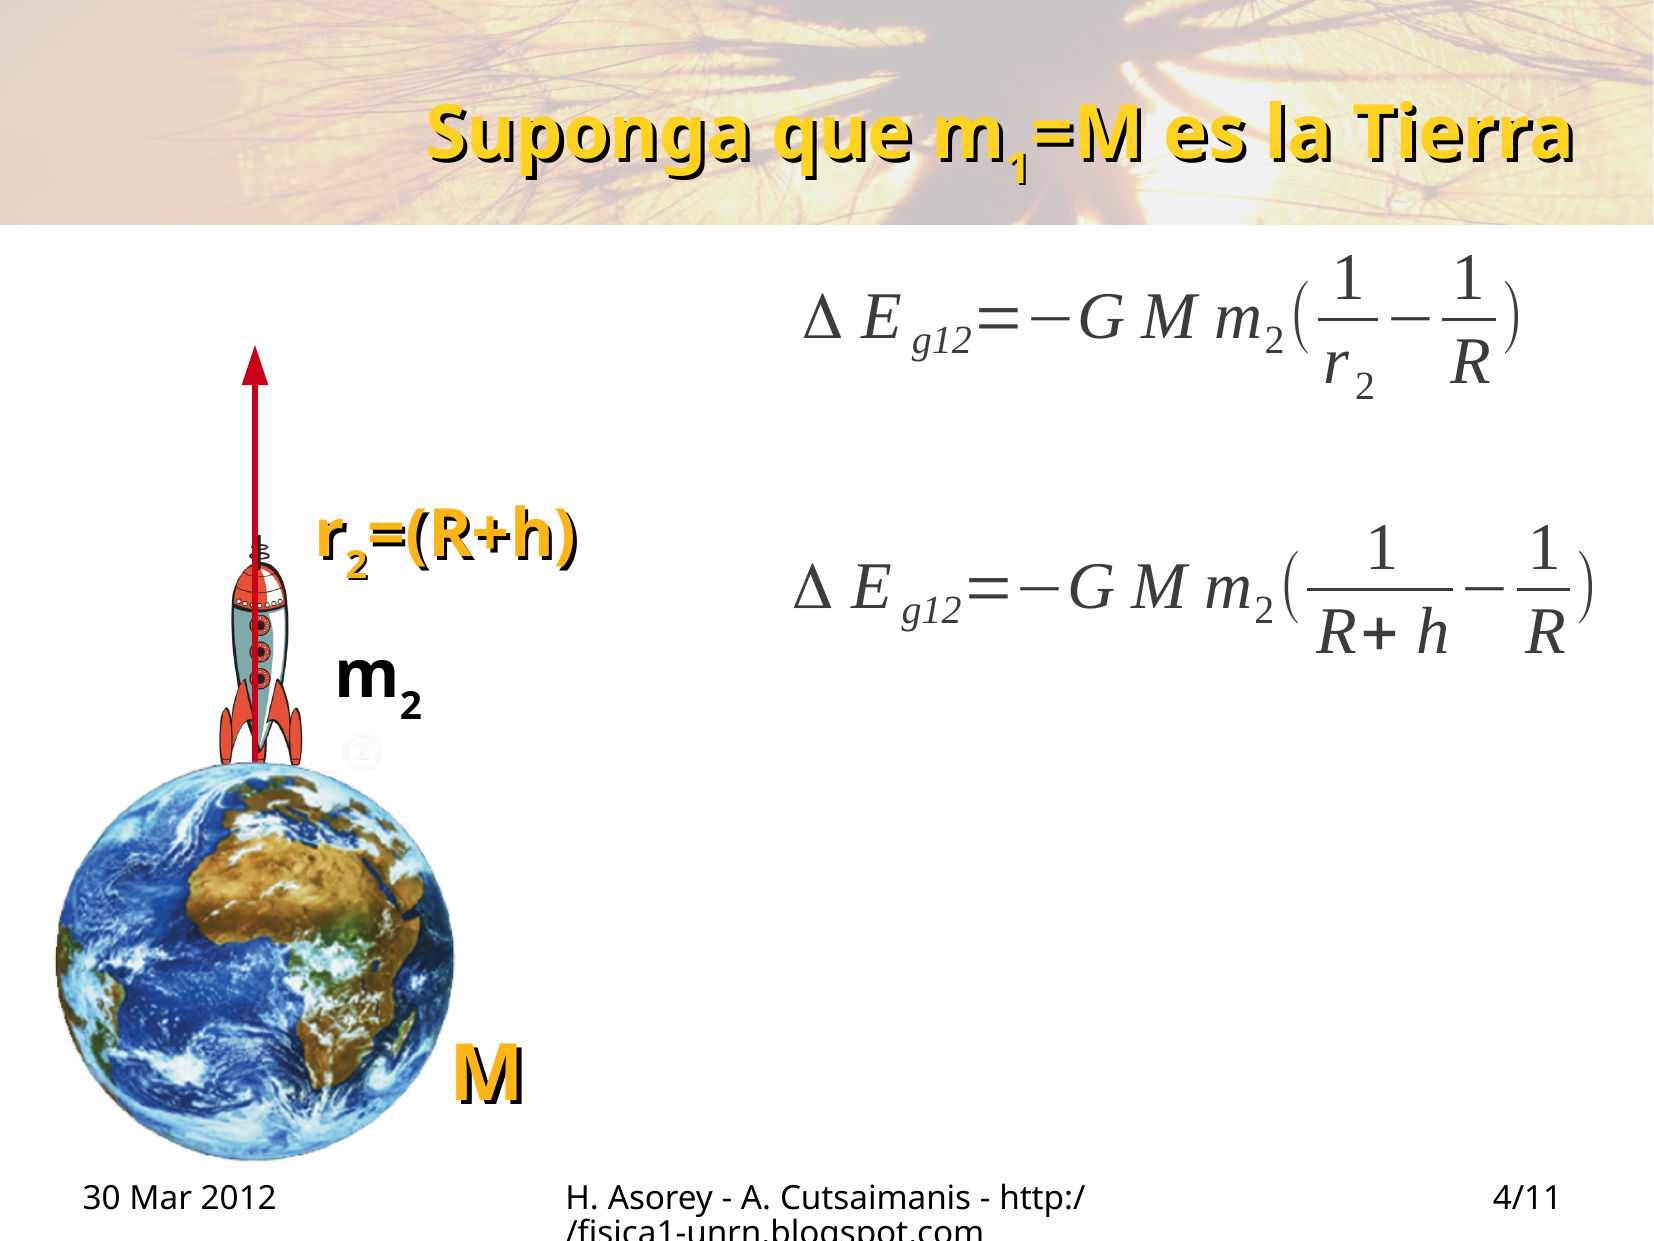

# Suponga que m1=M es la Tierra
r2=(R+h)
m2
M
R
30 Mar 2012
H. Asorey - A. Cutsaimanis - http://fisica1-unrn.blogspot.com
4